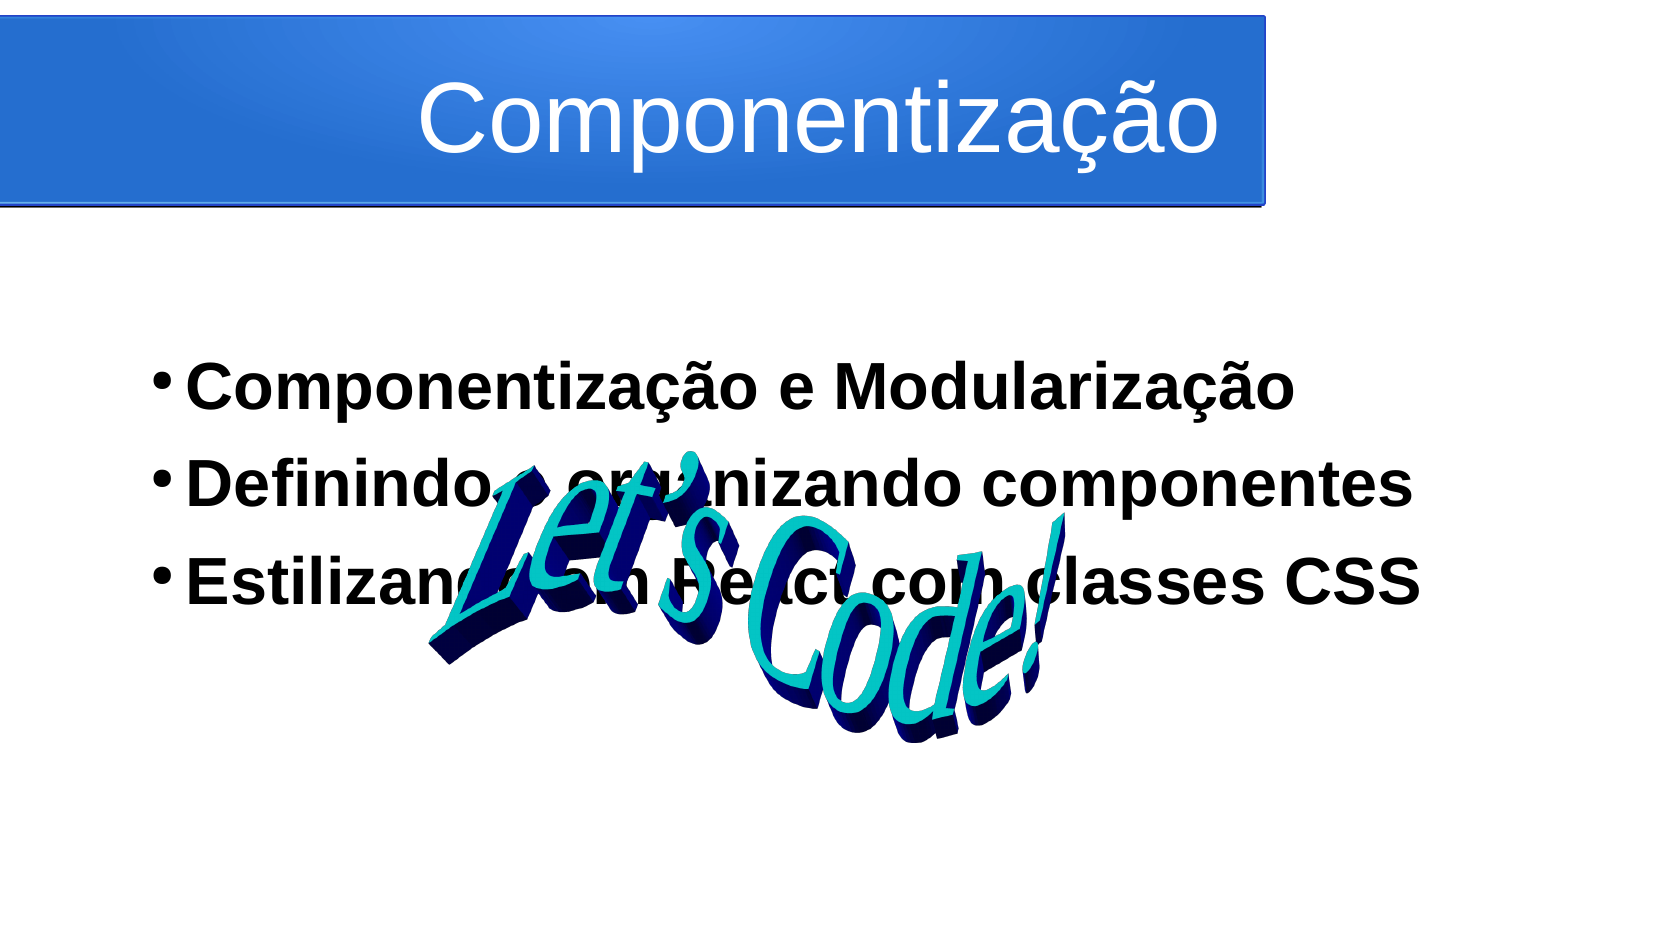

Componentização
Componentização e Modularização
Definindo e organizando componentes
Estilizando em React com classes CSS
Let’s Code!